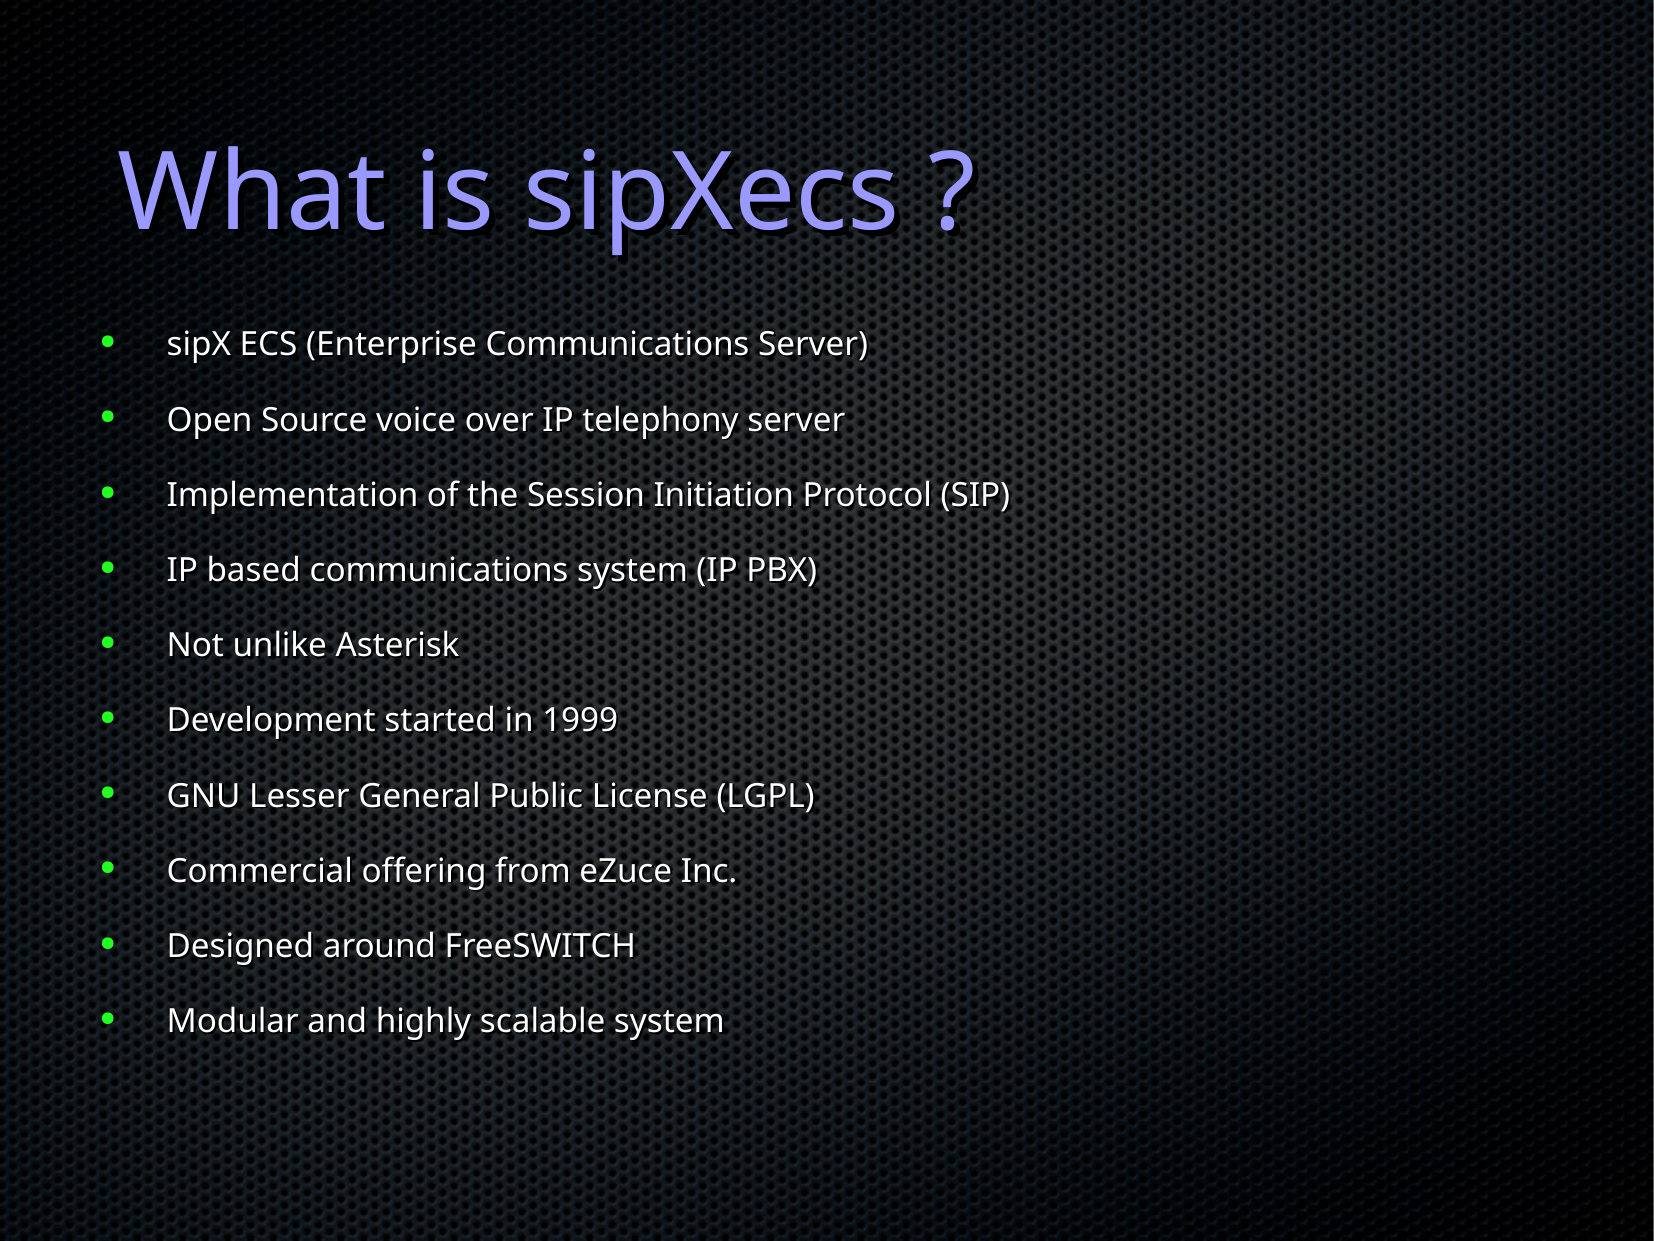

# What is sipXecs ?
sipX ECS (Enterprise Communications Server)
Open Source voice over IP telephony server
Implementation of the Session Initiation Protocol (SIP)
IP based communications system (IP PBX)
Not unlike Asterisk
Development started in 1999
GNU Lesser General Public License (LGPL)
Commercial offering from eZuce Inc.
Designed around FreeSWITCH
Modular and highly scalable system